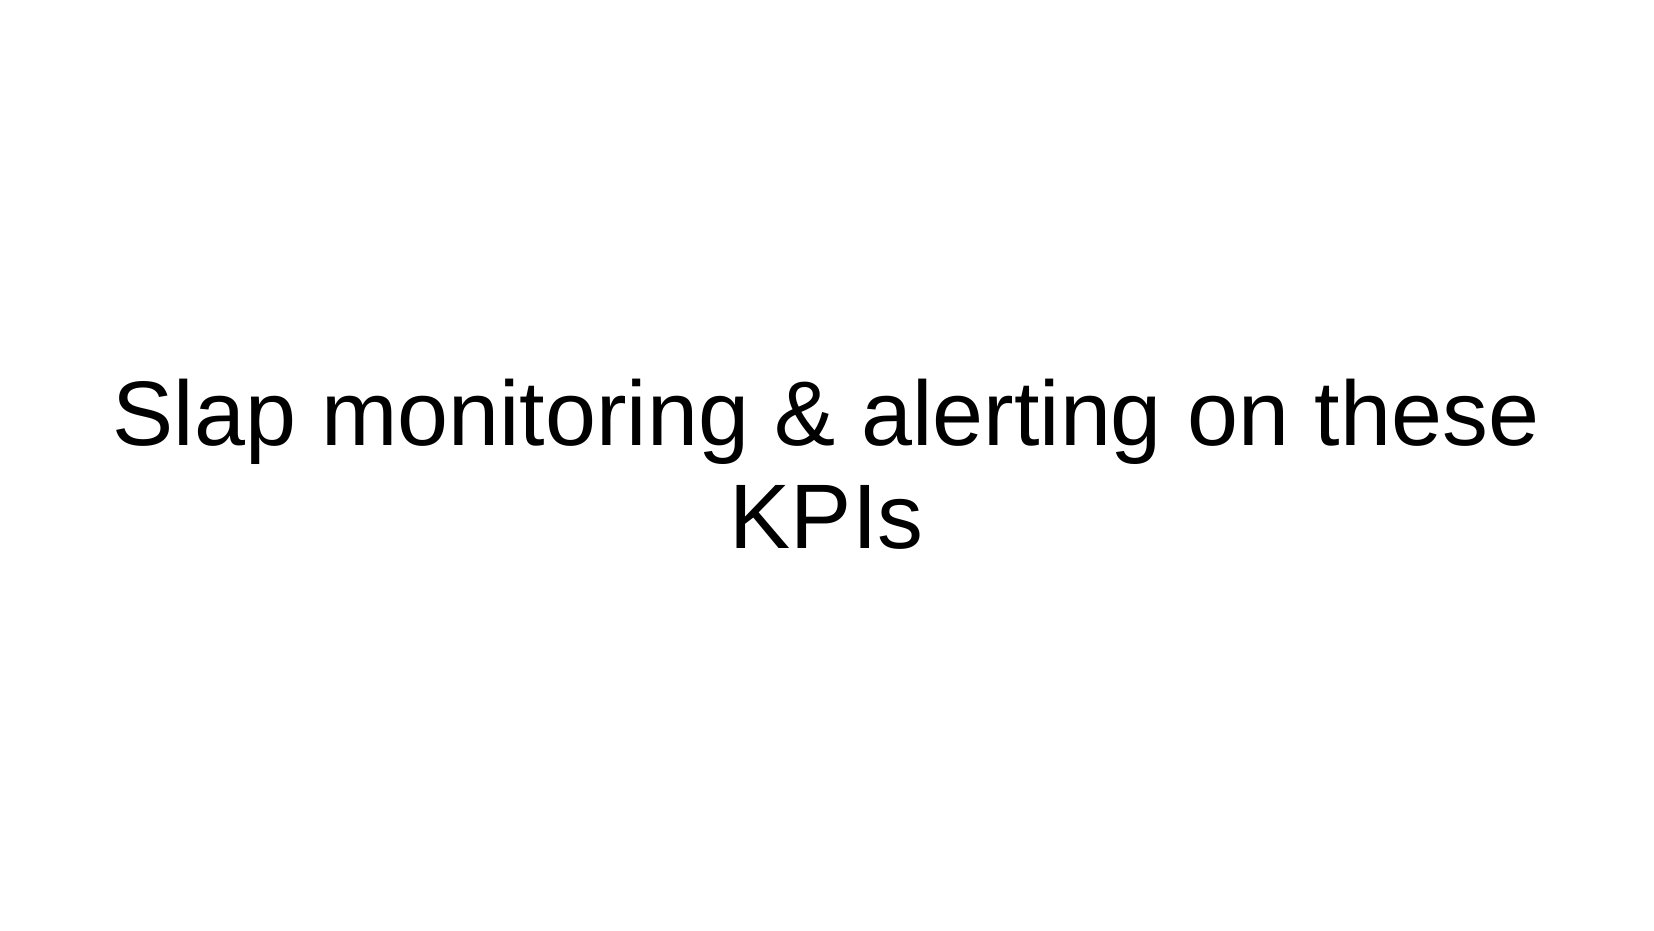

# Slap monitoring & alerting on these KPIs